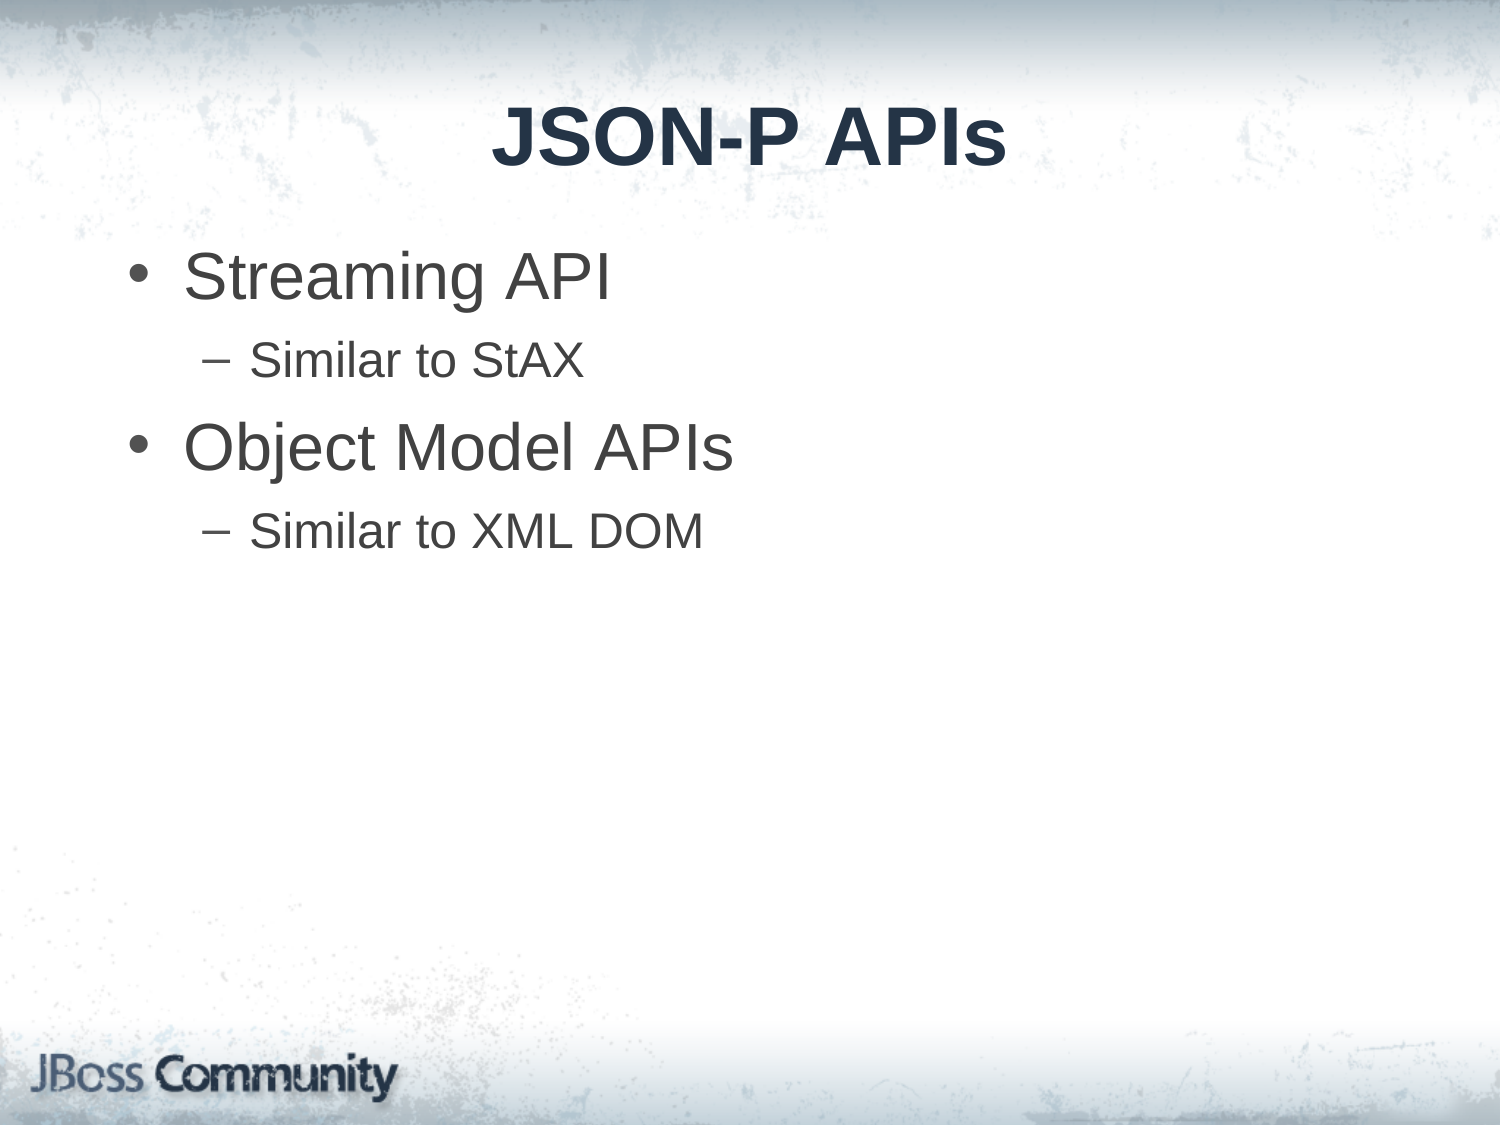

# JSON-P APIs
Streaming API
Similar to StAX
Object Model APIs
Similar to XML DOM